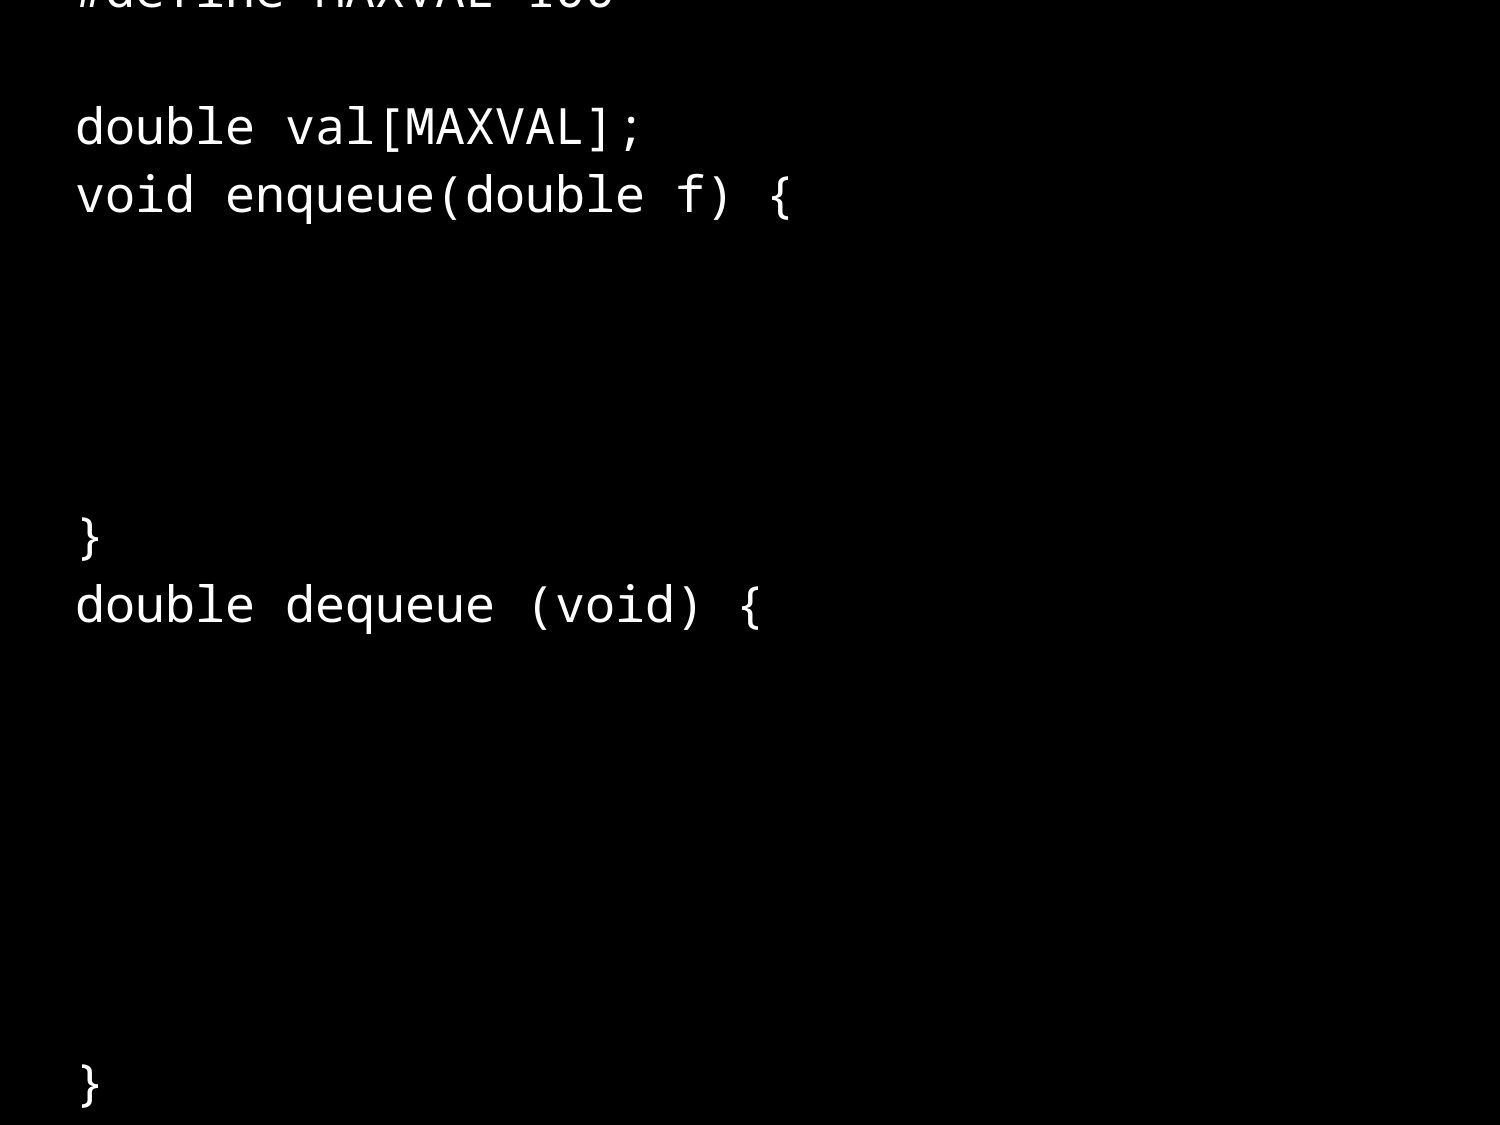

# #define MAXVAL 100 double val[MAXVAL]; void enqueue(double f) { } double dequeue (void) { }